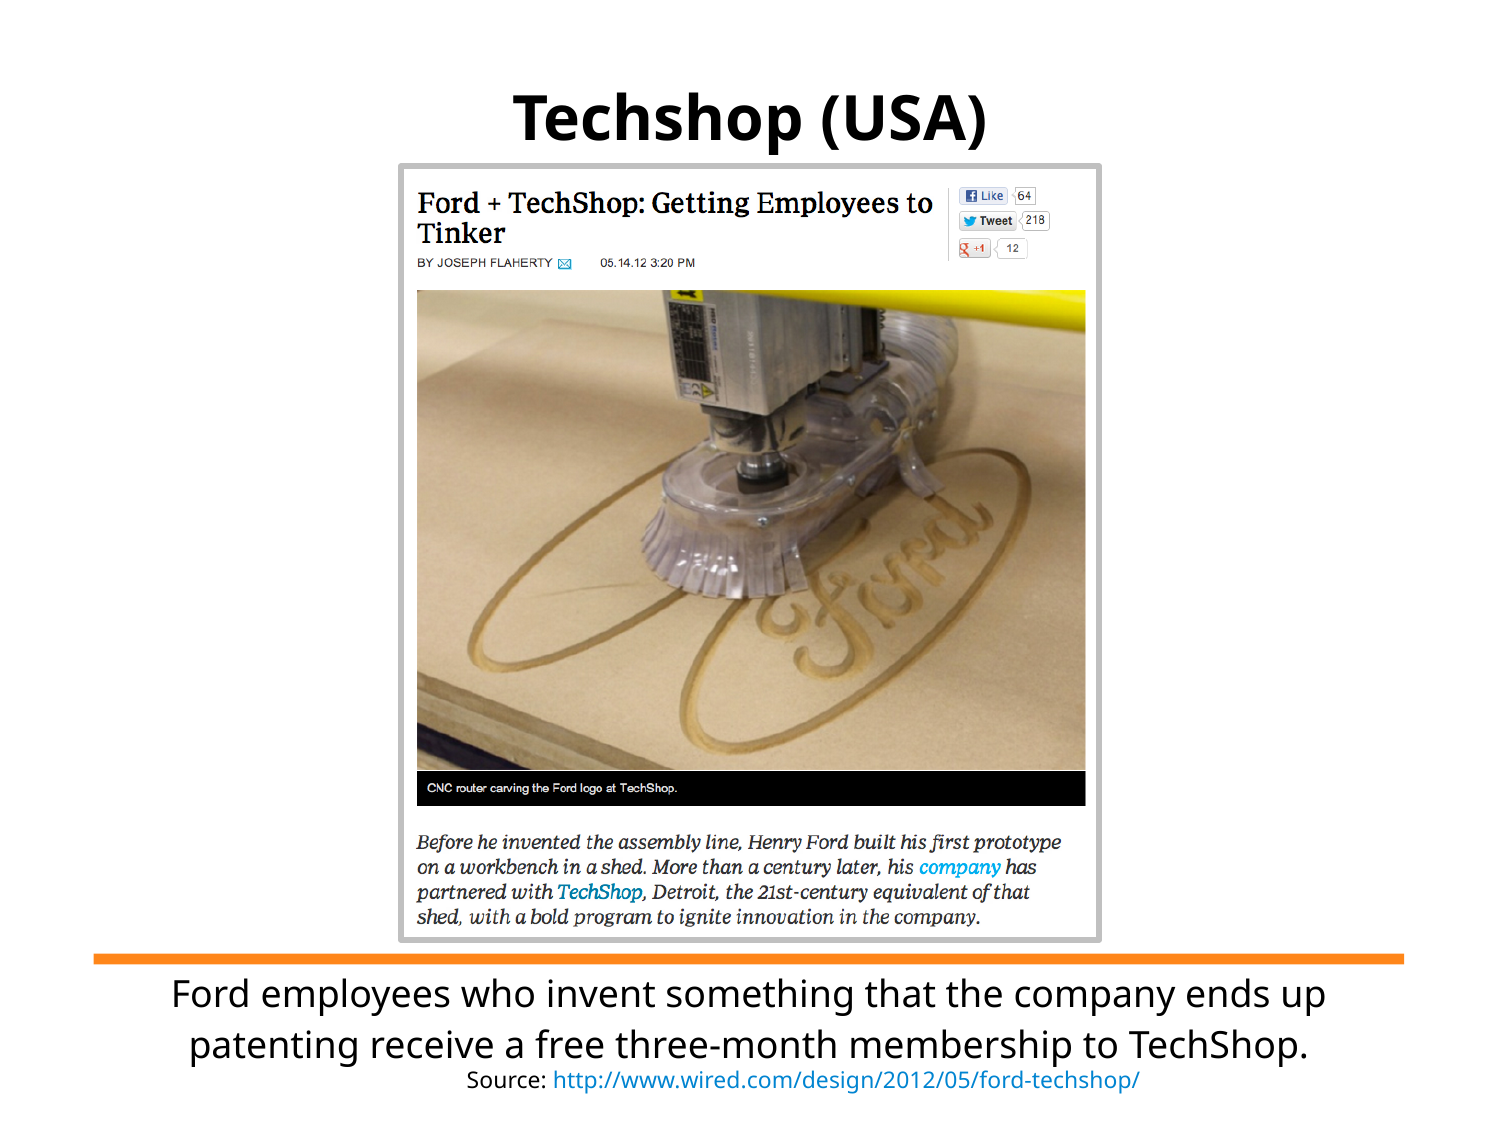

# Techshop (USA)
Ford employees who invent something that the company ends up patenting receive a free three-month membership to TechShop.
Source: http://www.wired.com/design/2012/05/ford-techshop/